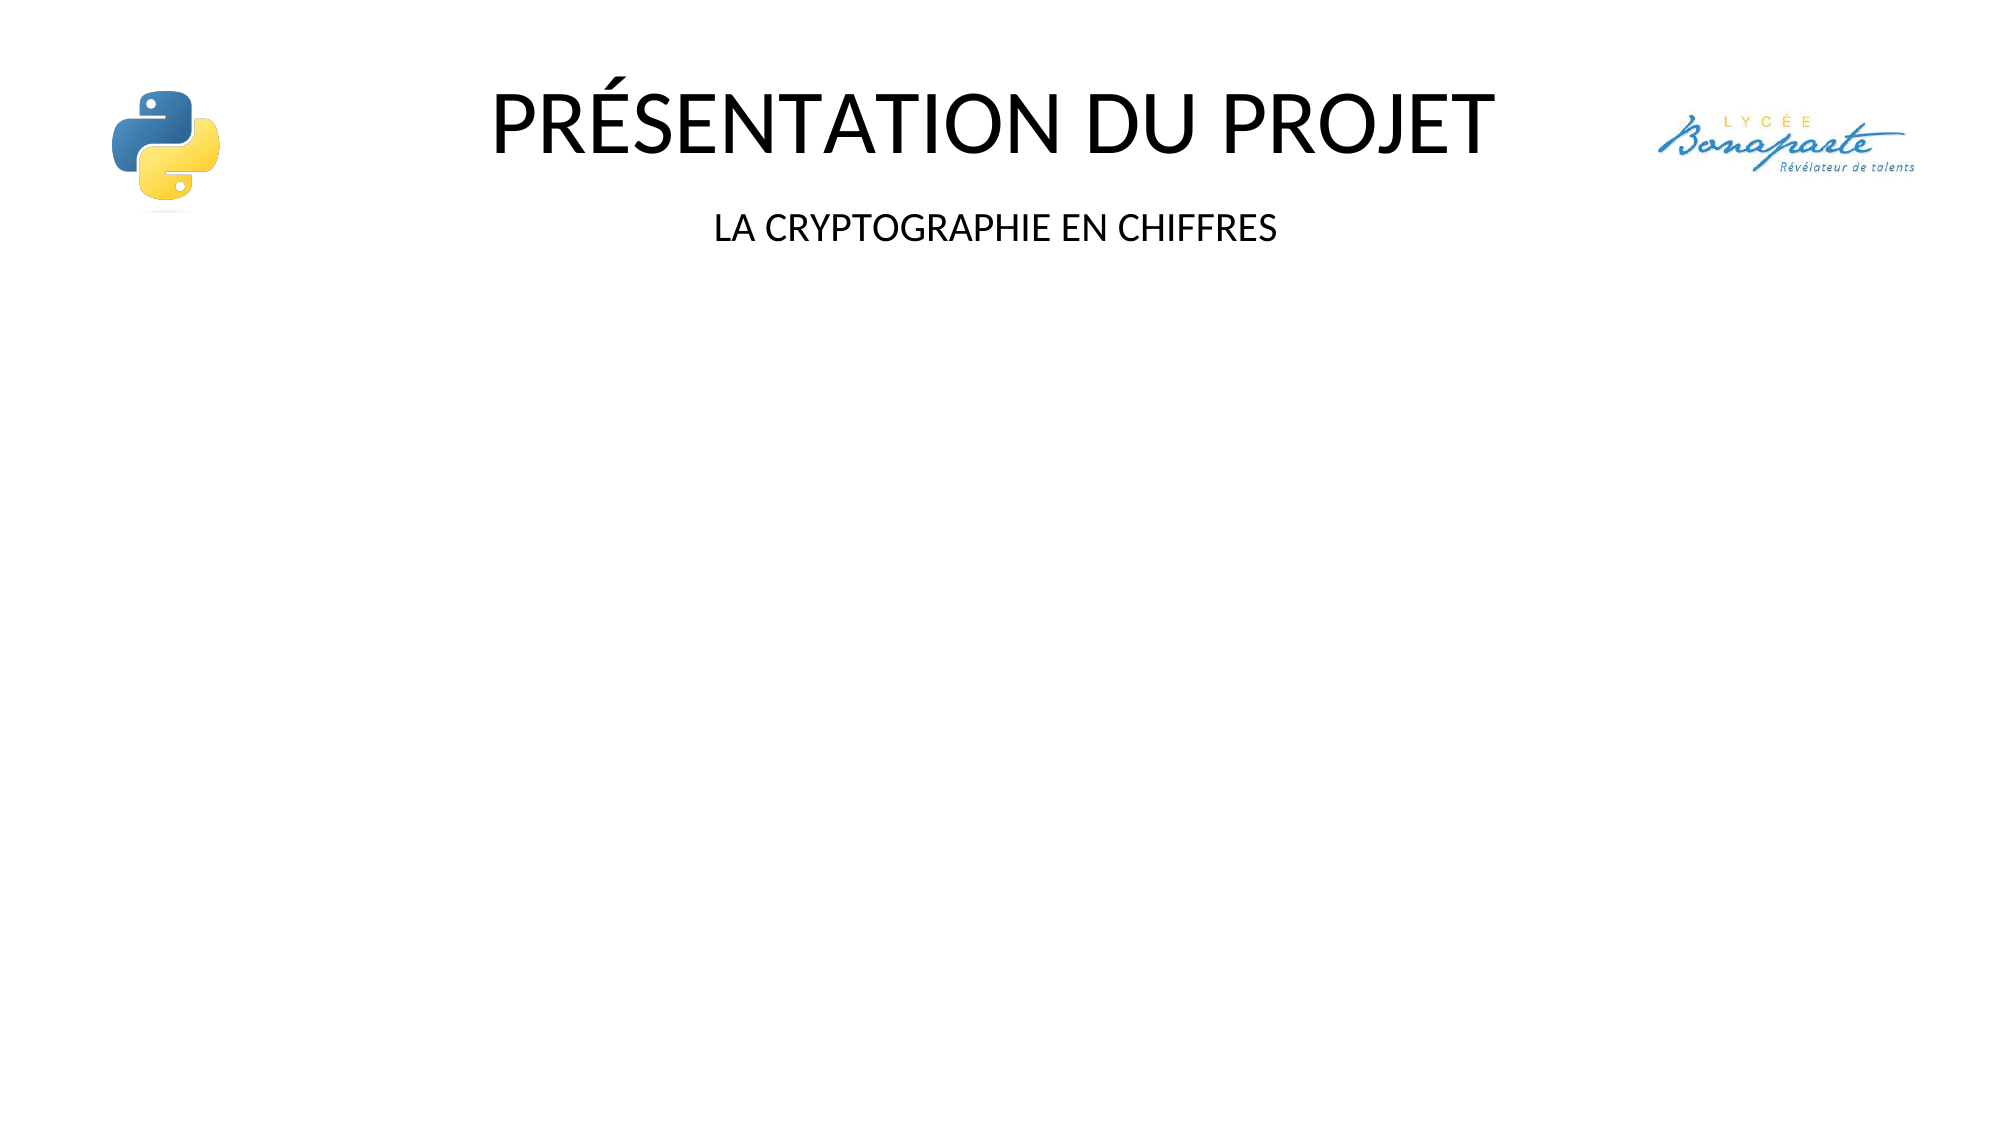

PRÉSENTATION DU PROJET
LA CRYPTOGRAPHIE EN CHIFFRES